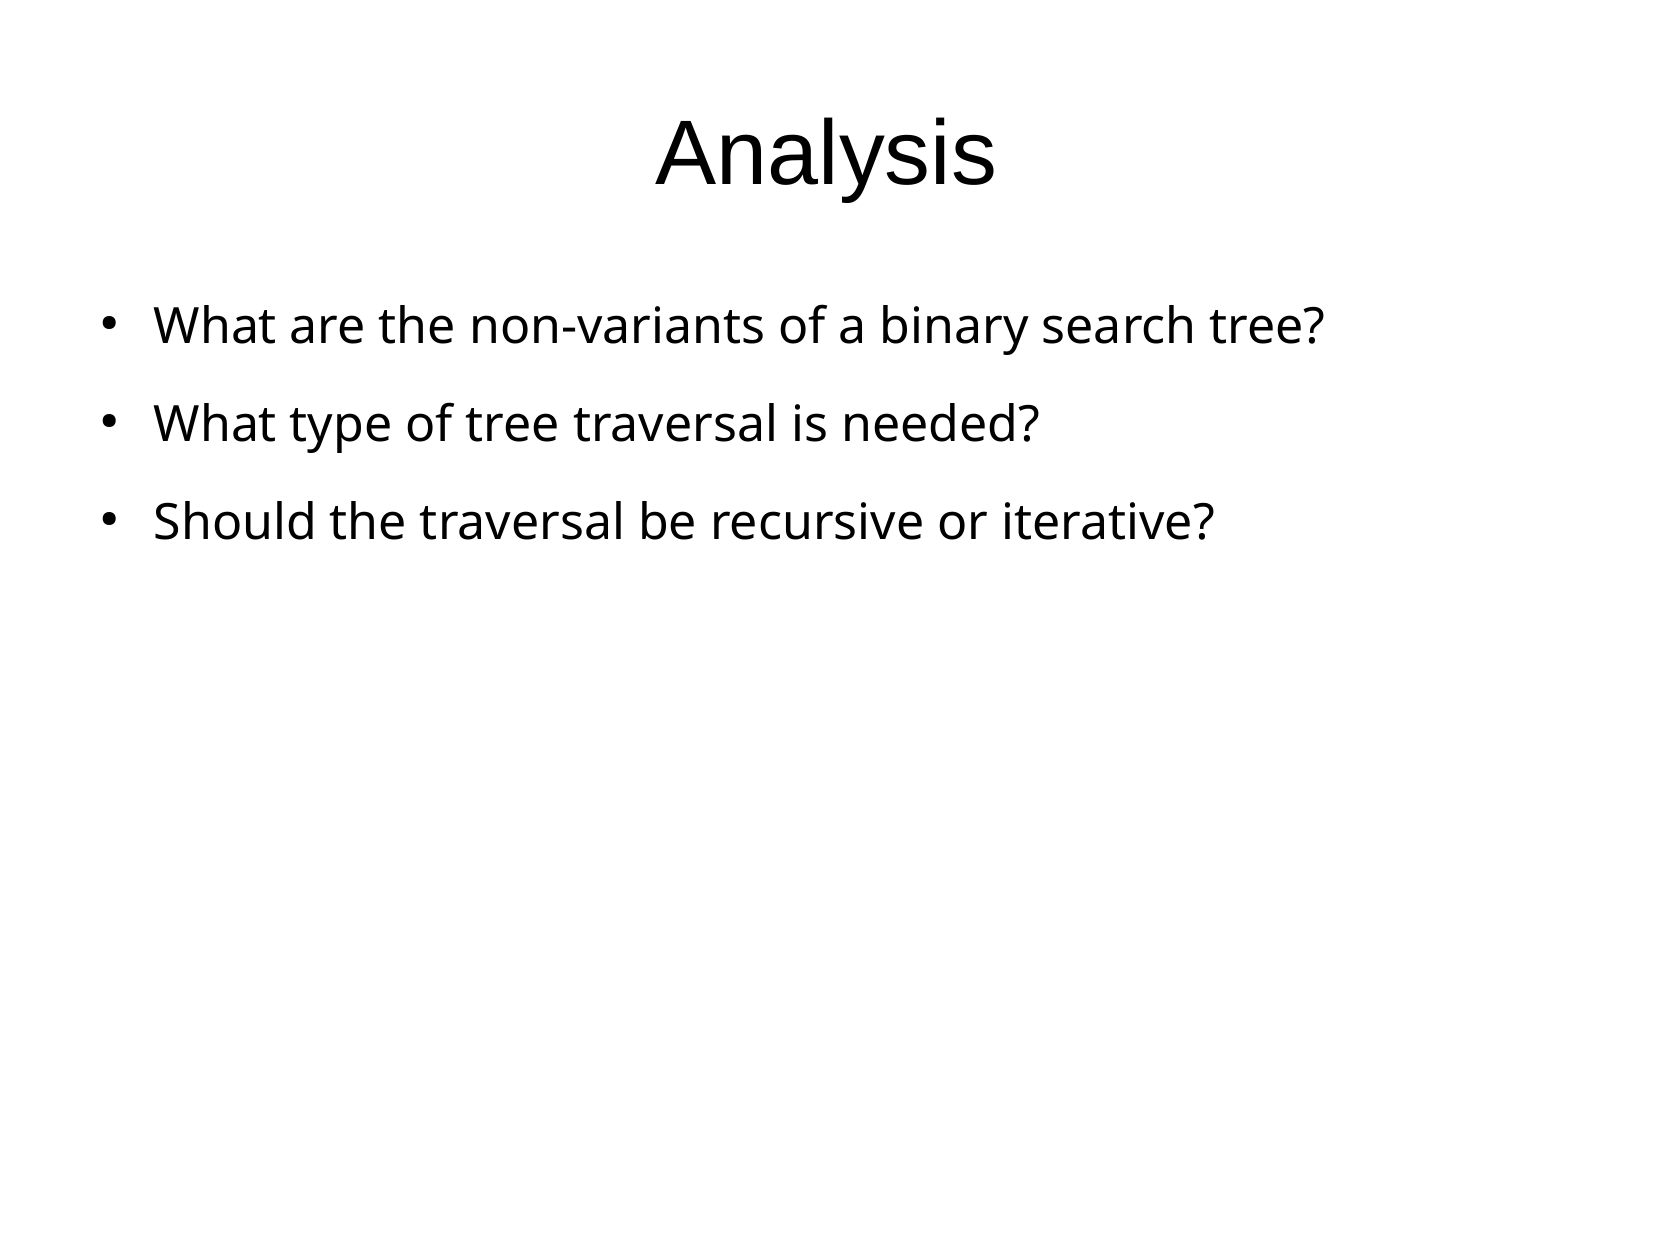

# Analysis
What are the non-variants of a binary search tree?
What type of tree traversal is needed?
Should the traversal be recursive or iterative?